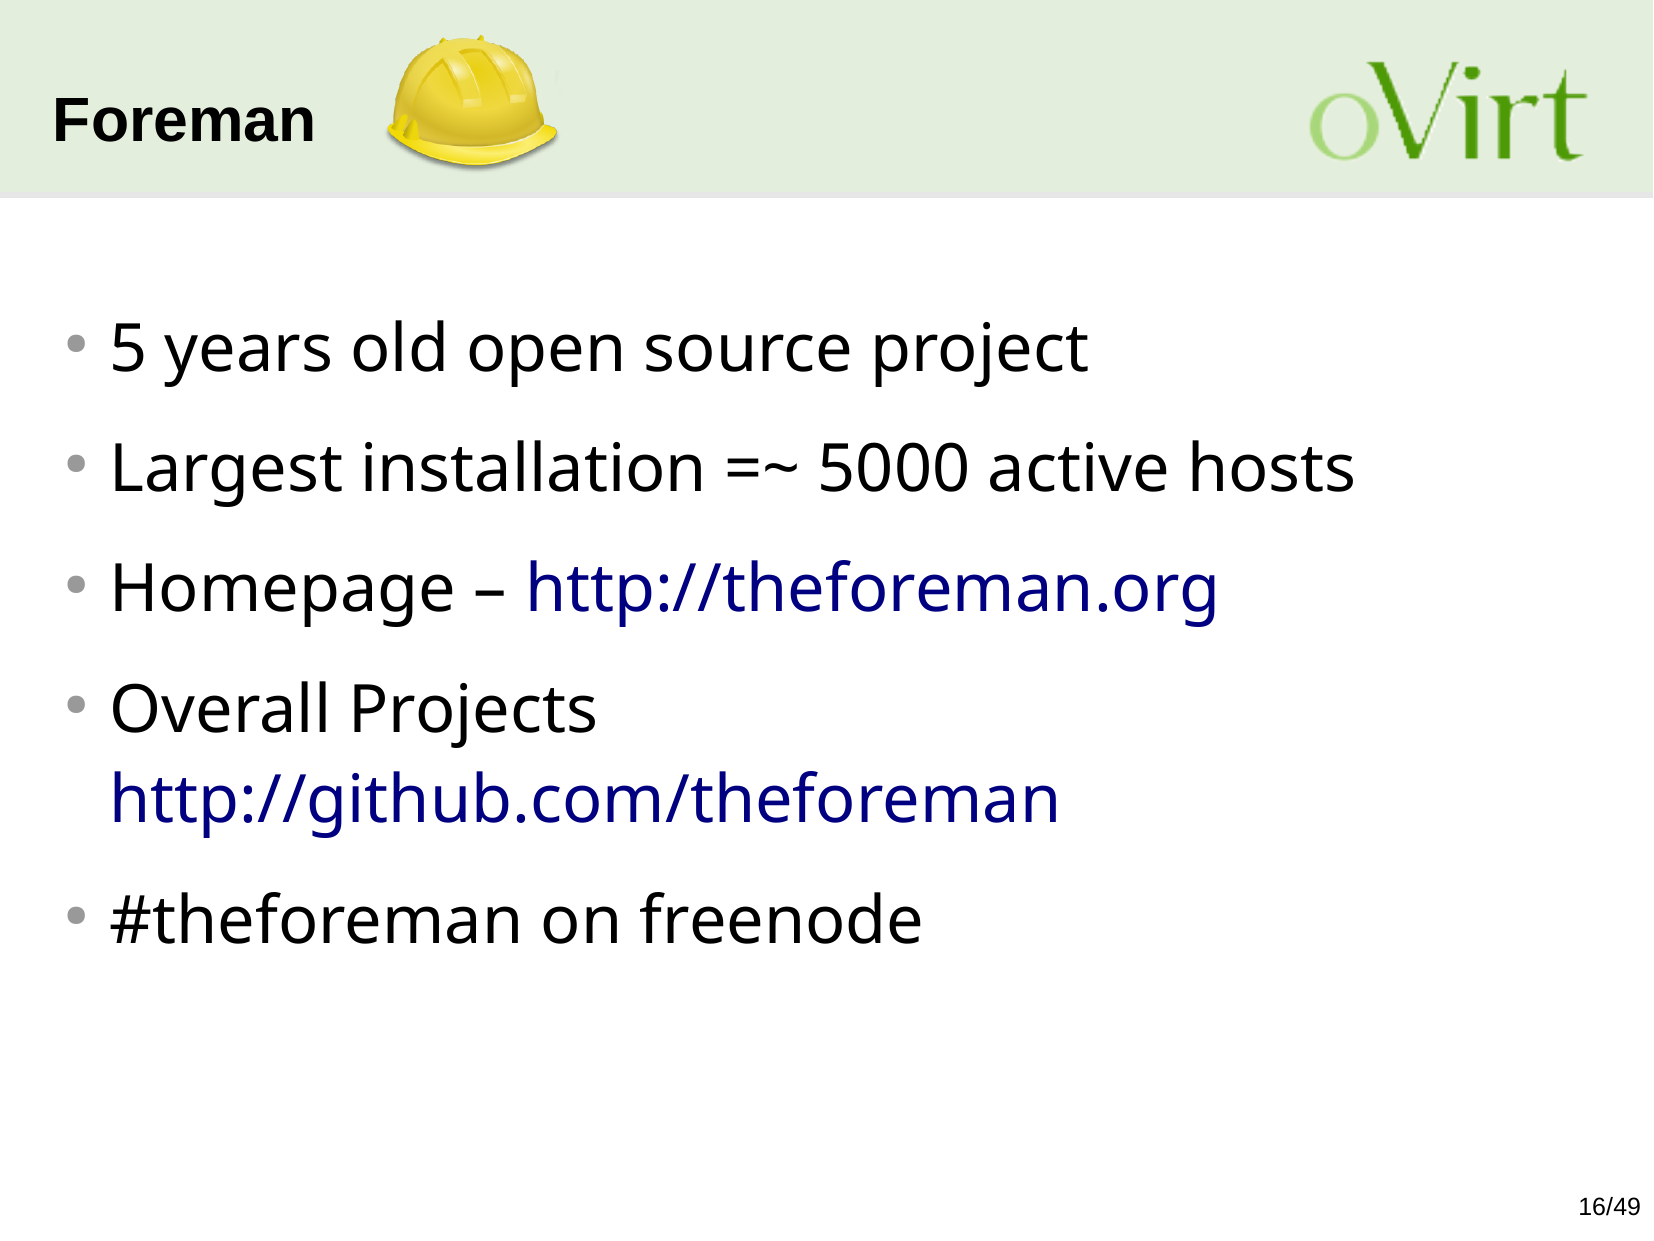

# Foreman
5 years old open source project
Largest installation =~ 5000 active hosts
Homepage – http://theforeman.org
Overall Projects http://github.com/theforeman
#theforeman on freenode